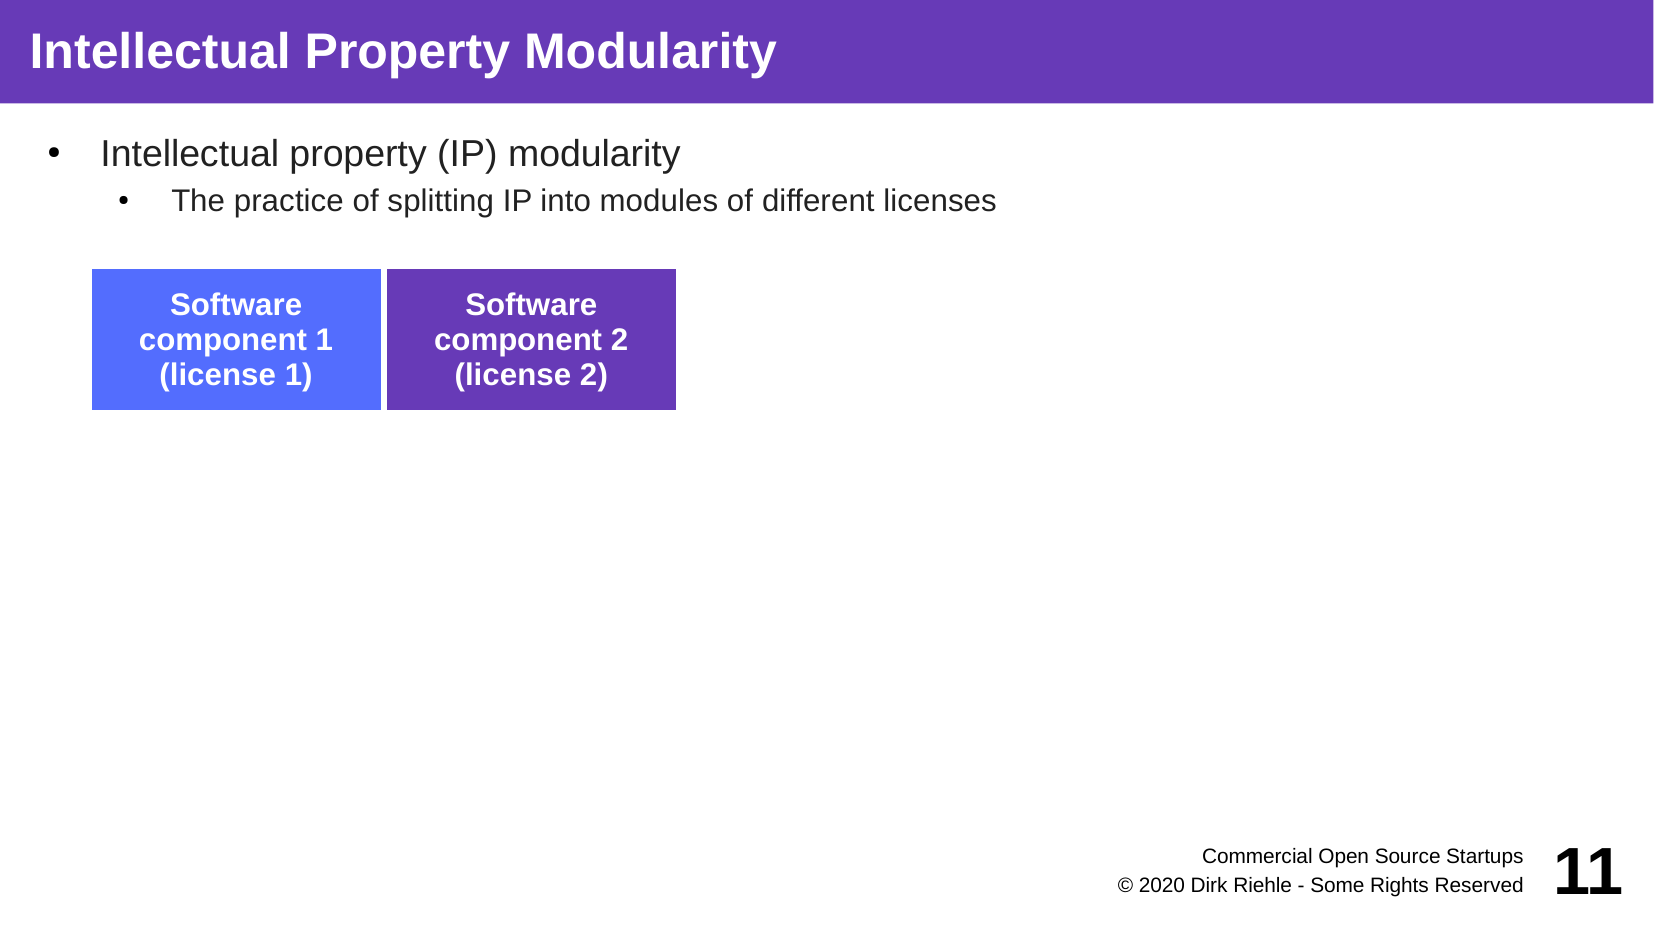

# Intellectual Property Modularity
Intellectual property (IP) modularity
The practice of splitting IP into modules of different licenses
Software
component 1
(license 1)
Software
component 2
(license 2)
Commercial Open Source Startups
11
© 2020 Dirk Riehle - Some Rights Reserved